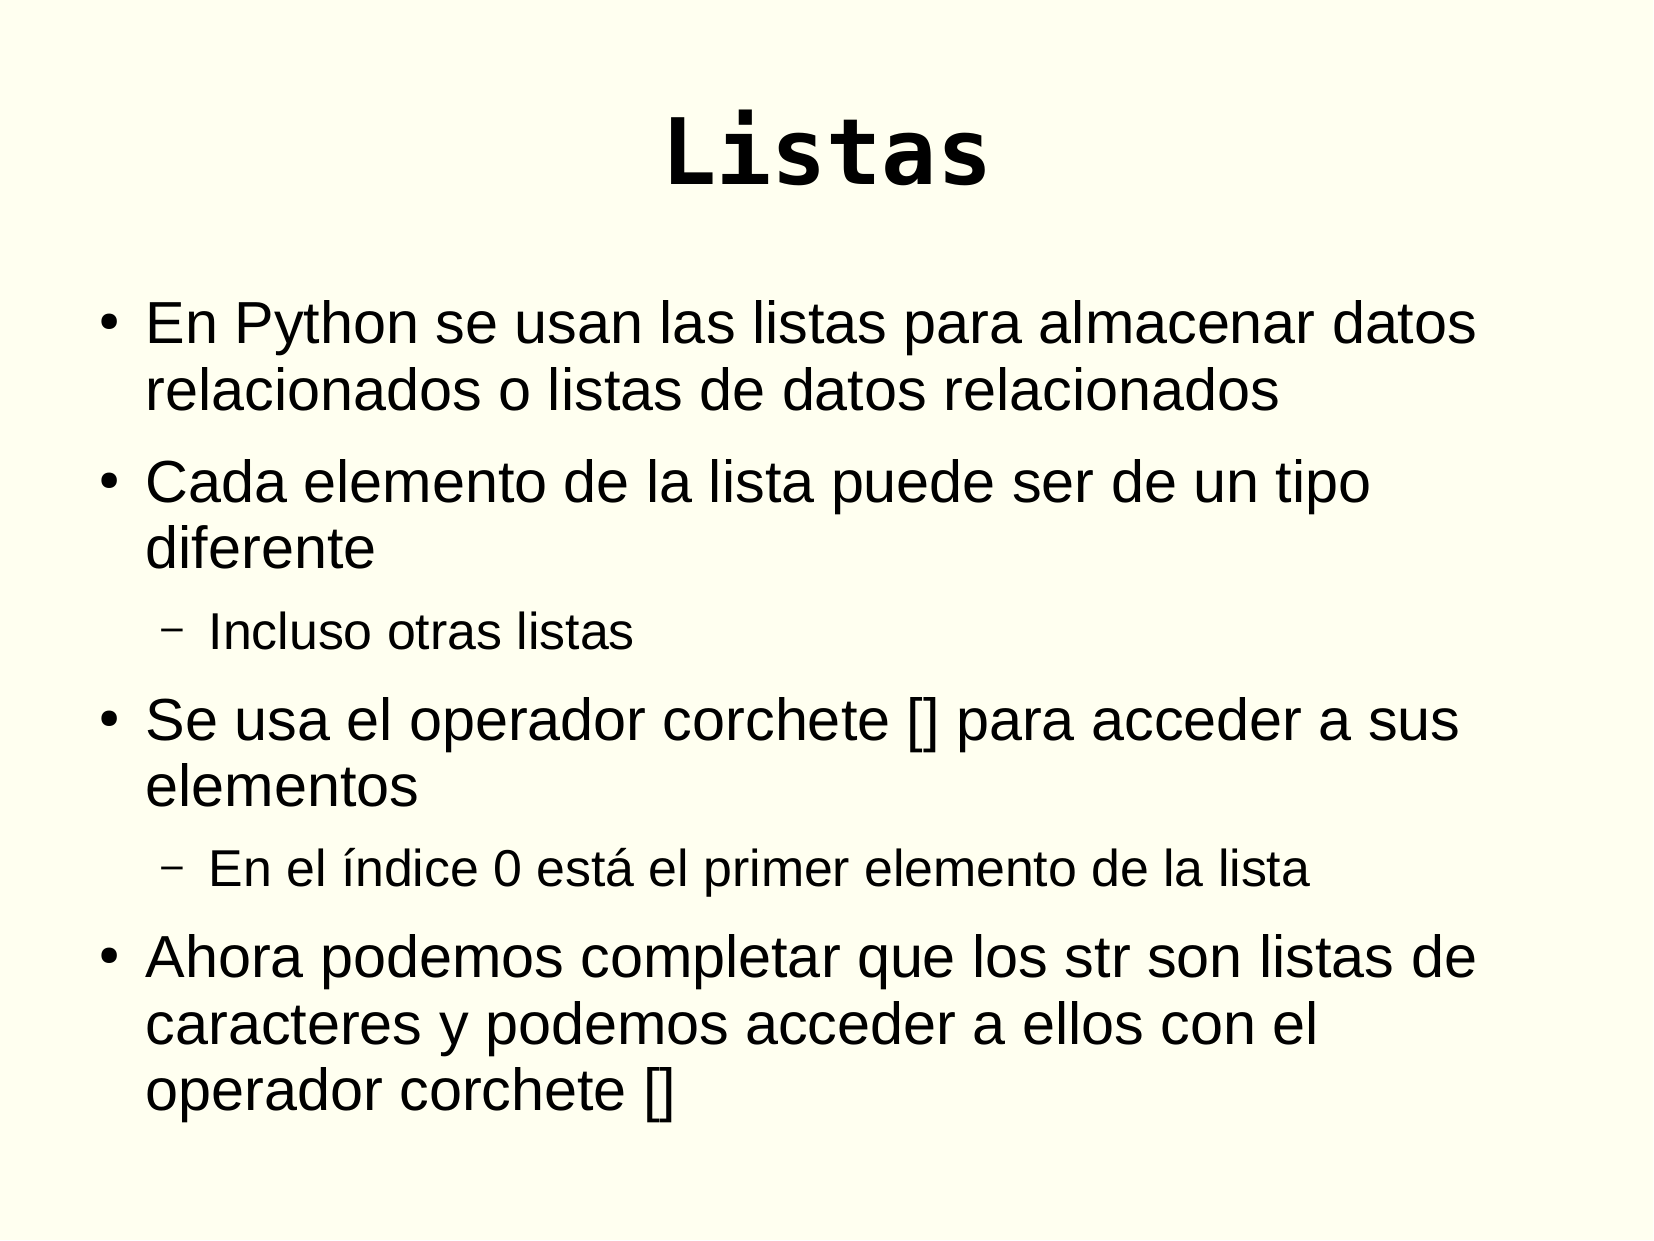

# Listas
En Python se usan las listas para almacenar datos relacionados o listas de datos relacionados
Cada elemento de la lista puede ser de un tipo diferente
Incluso otras listas
Se usa el operador corchete [] para acceder a sus elementos
En el índice 0 está el primer elemento de la lista
Ahora podemos completar que los str son listas de caracteres y podemos acceder a ellos con el operador corchete []